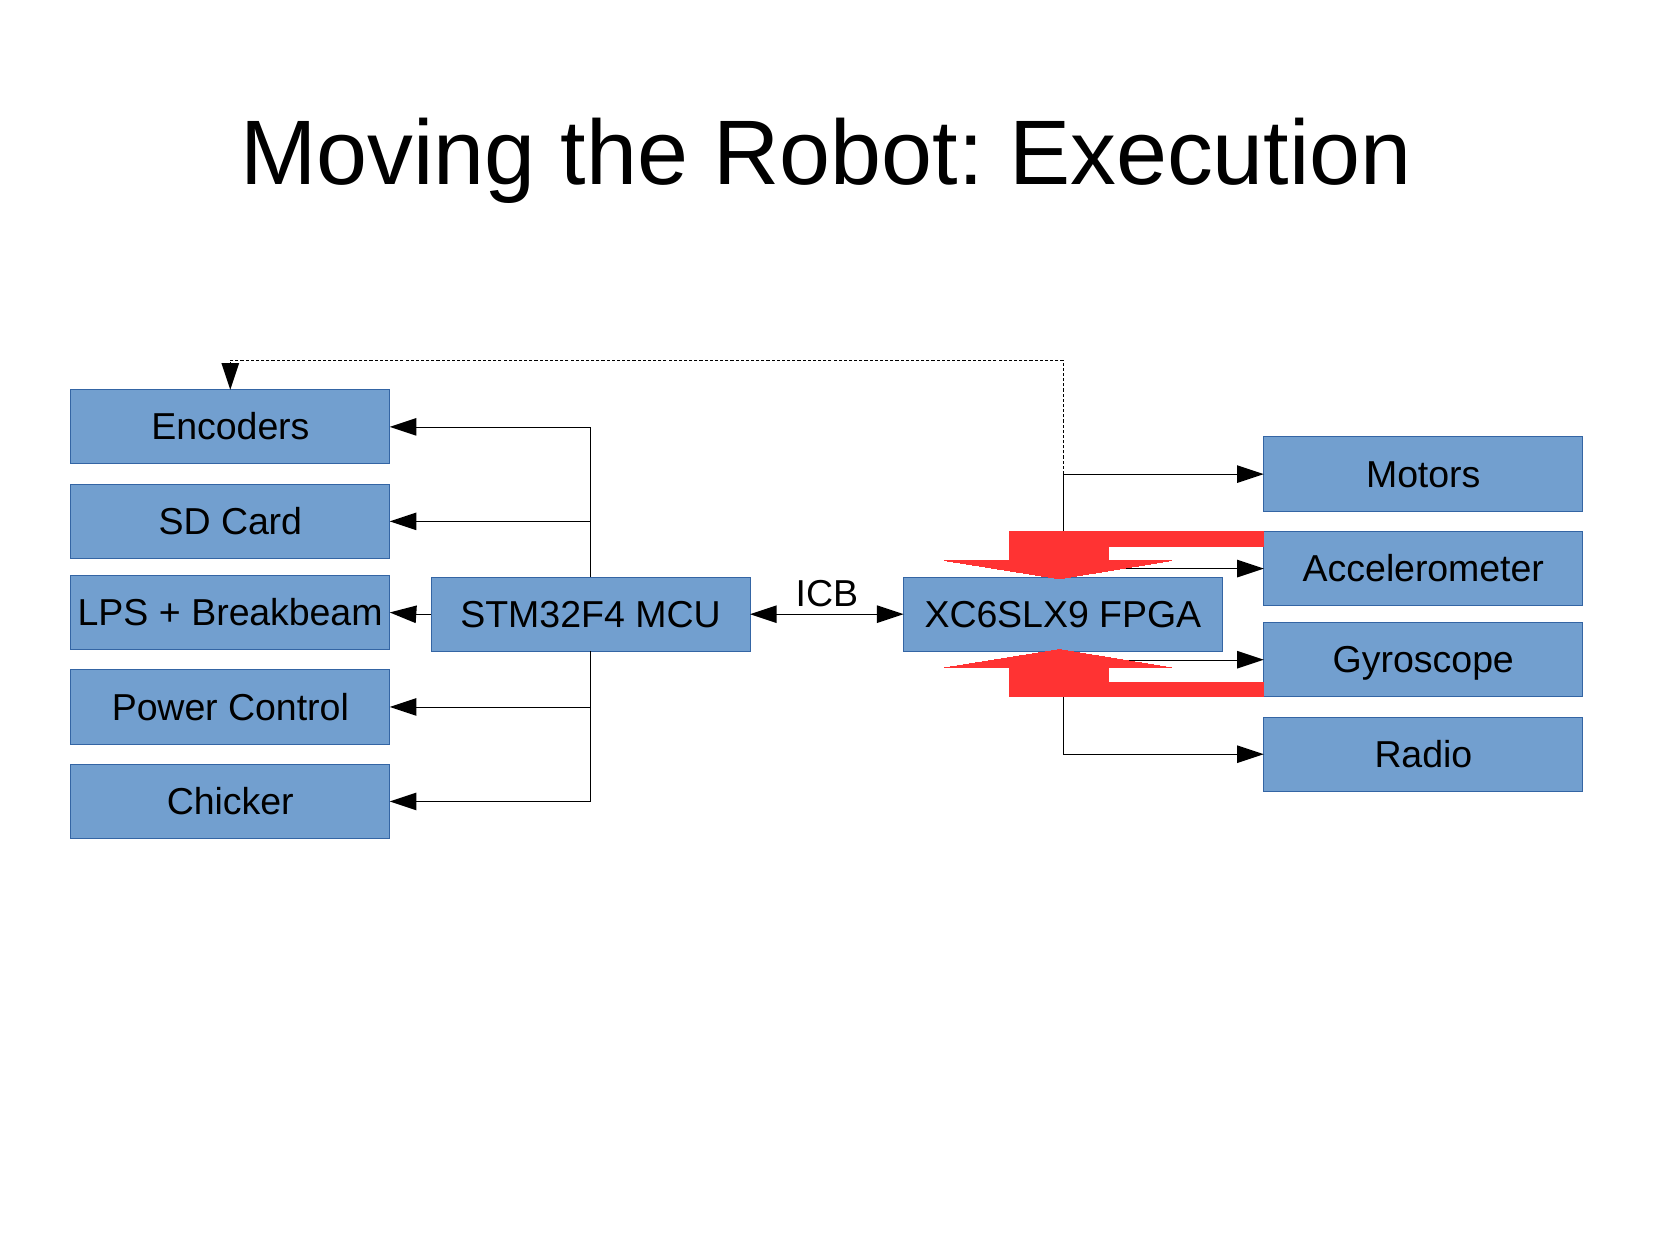

# Moving the Robot: Execution
Encoders
Motors
SD Card
Accelerometer
LPS + Breakbeam
STM32F4 MCU
XC6SLX9 FPGA
Gyroscope
Power Control
Radio
Chicker